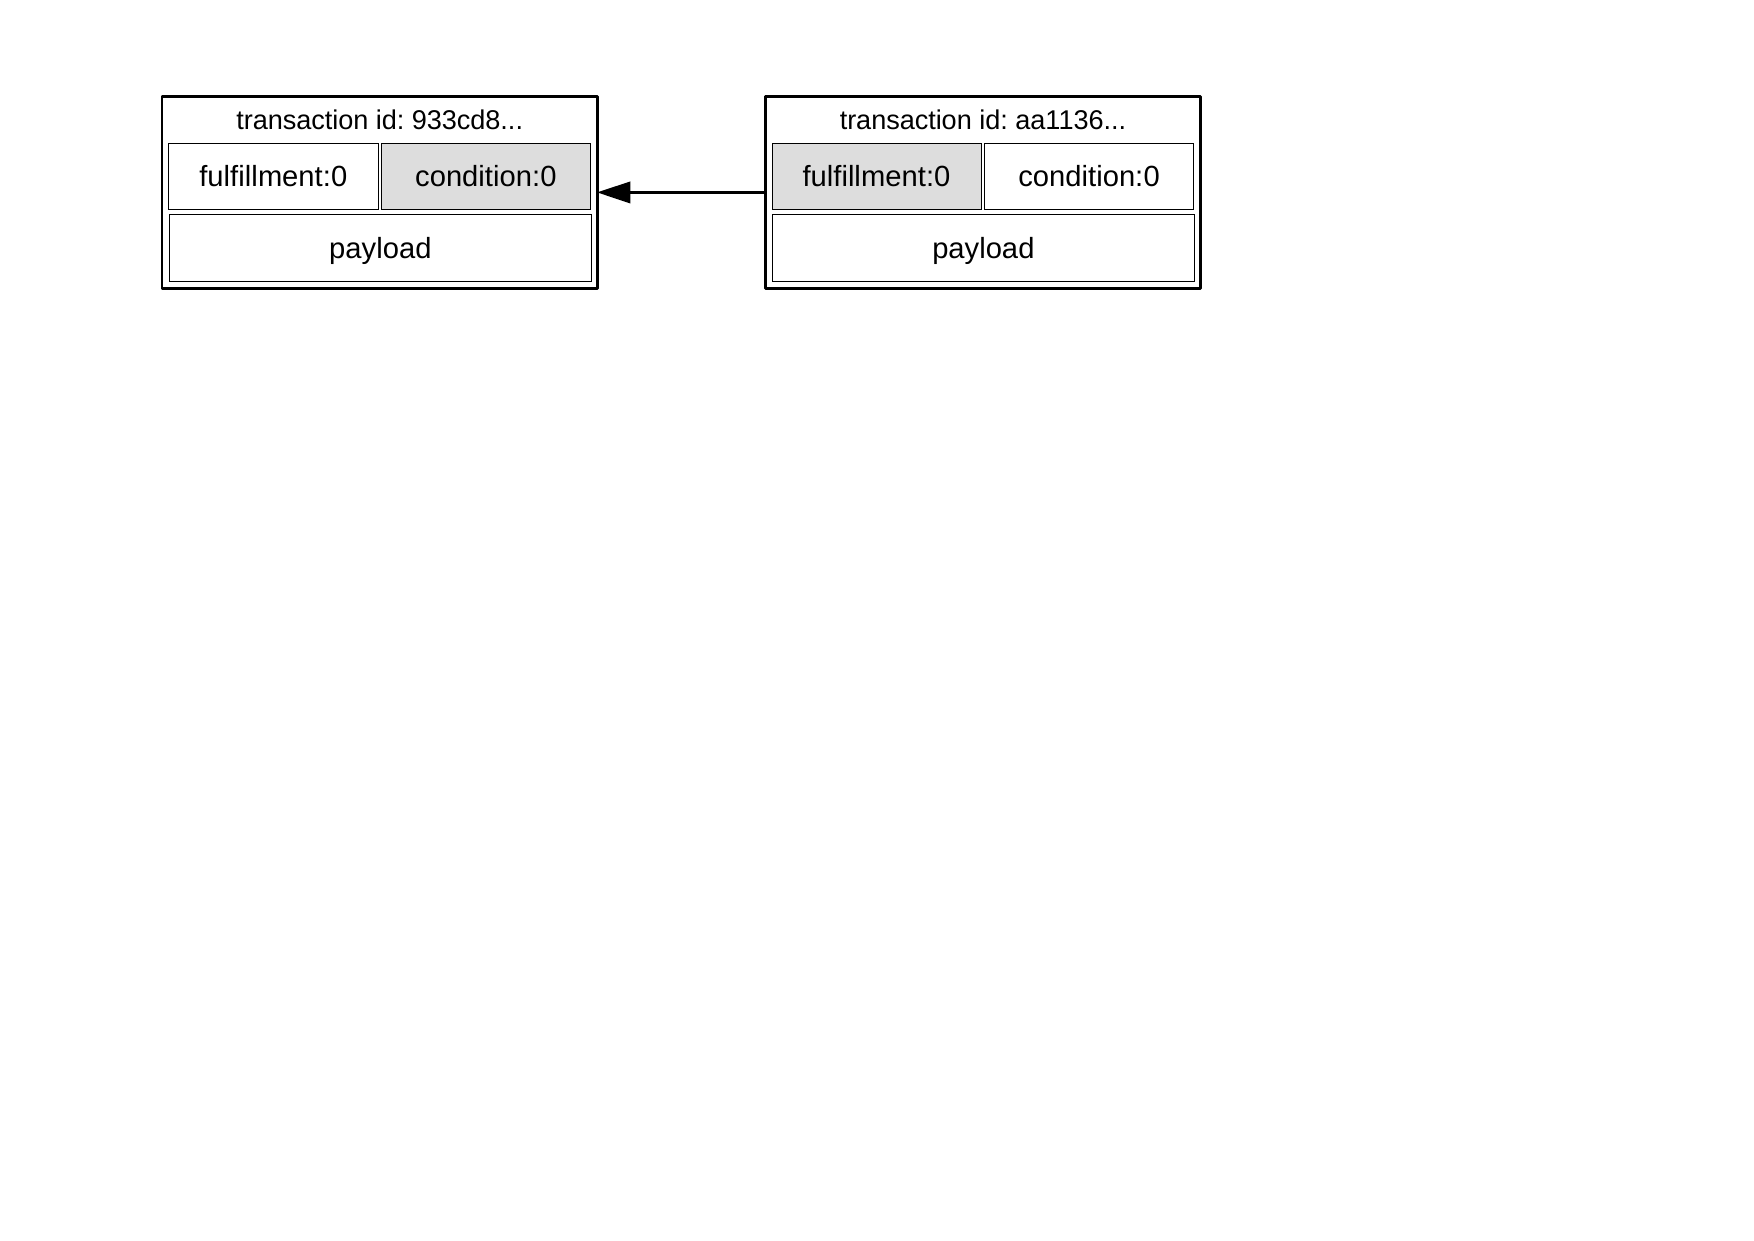

transaction id: 933cd8...
fulfillment:0
condition:0
payload
transaction id: aa1136...
fulfillment:0
condition:0
payload